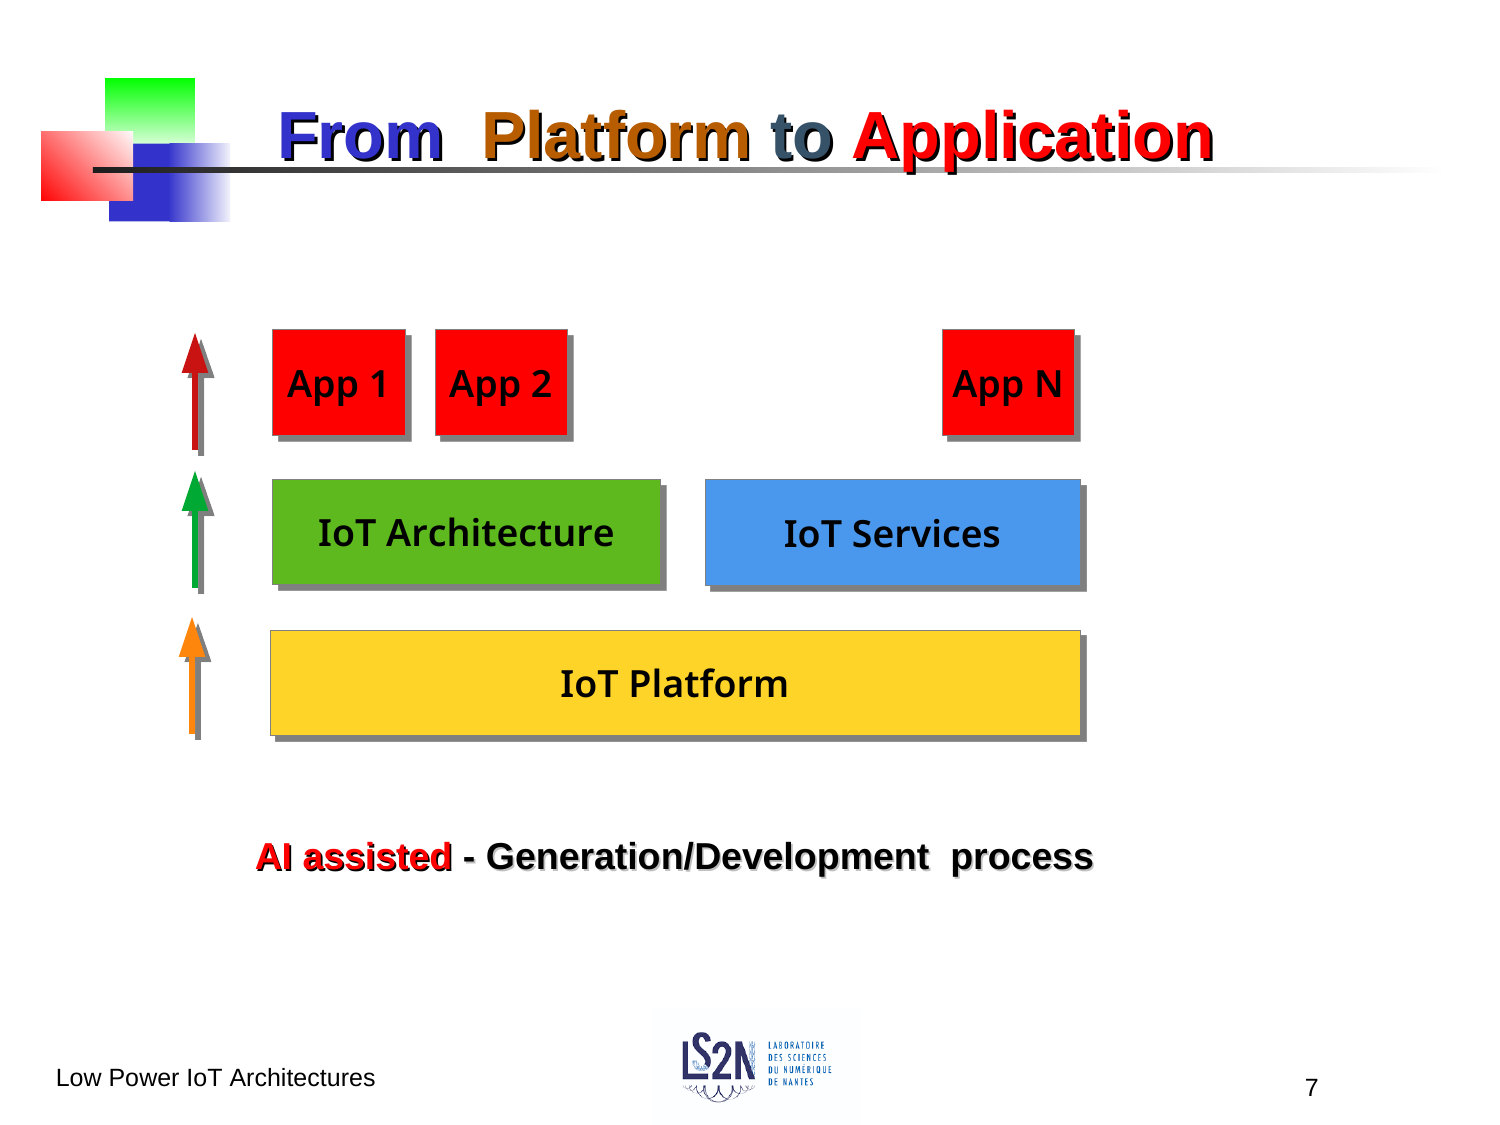

# From Platform to Application
App 1
App 2
App N
IoT Architecture
IoT Services
IoT Platform
AI assisted - Generation/Development process
7